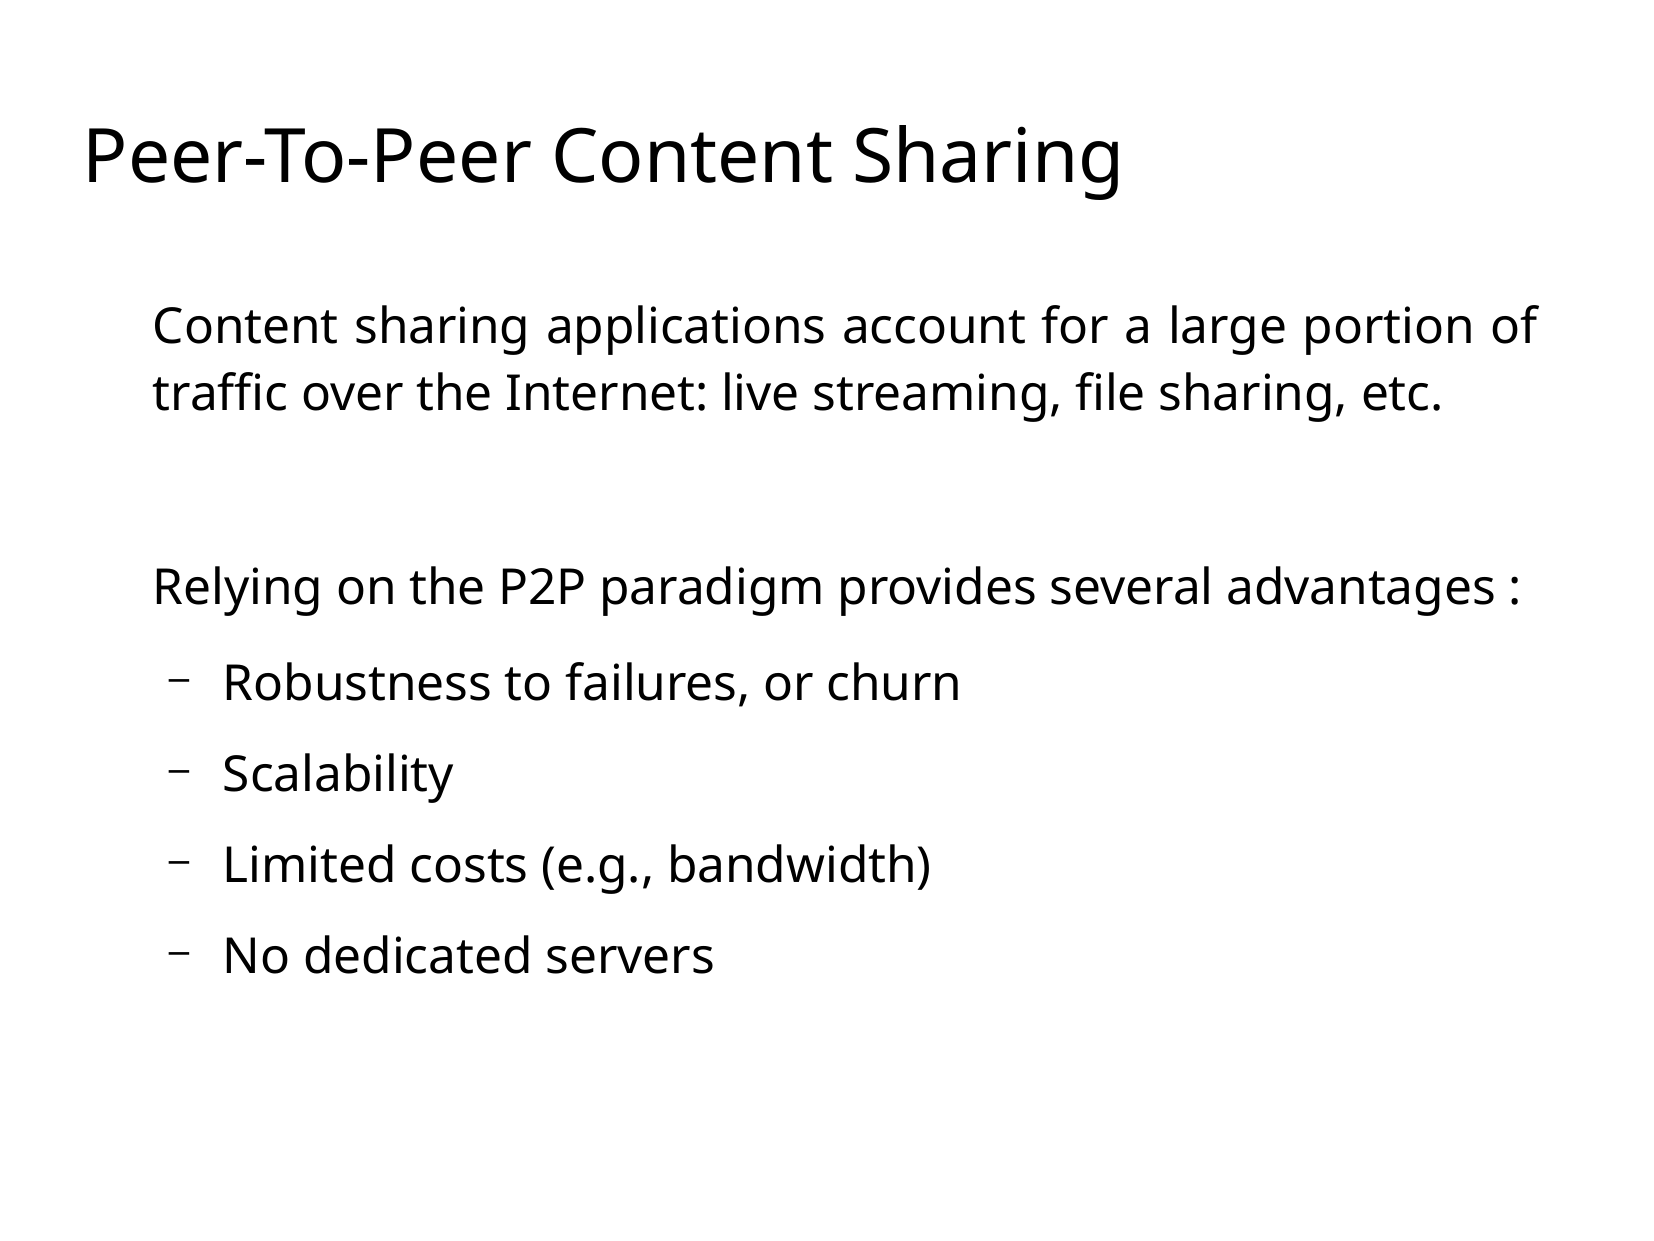

# Peer-To-Peer Content Sharing
Content sharing applications account for a large portion of traffic over the Internet: live streaming, file sharing, etc.
Relying on the P2P paradigm provides several advantages :
Robustness to failures, or churn
Scalability
Limited costs (e.g., bandwidth)
No dedicated servers